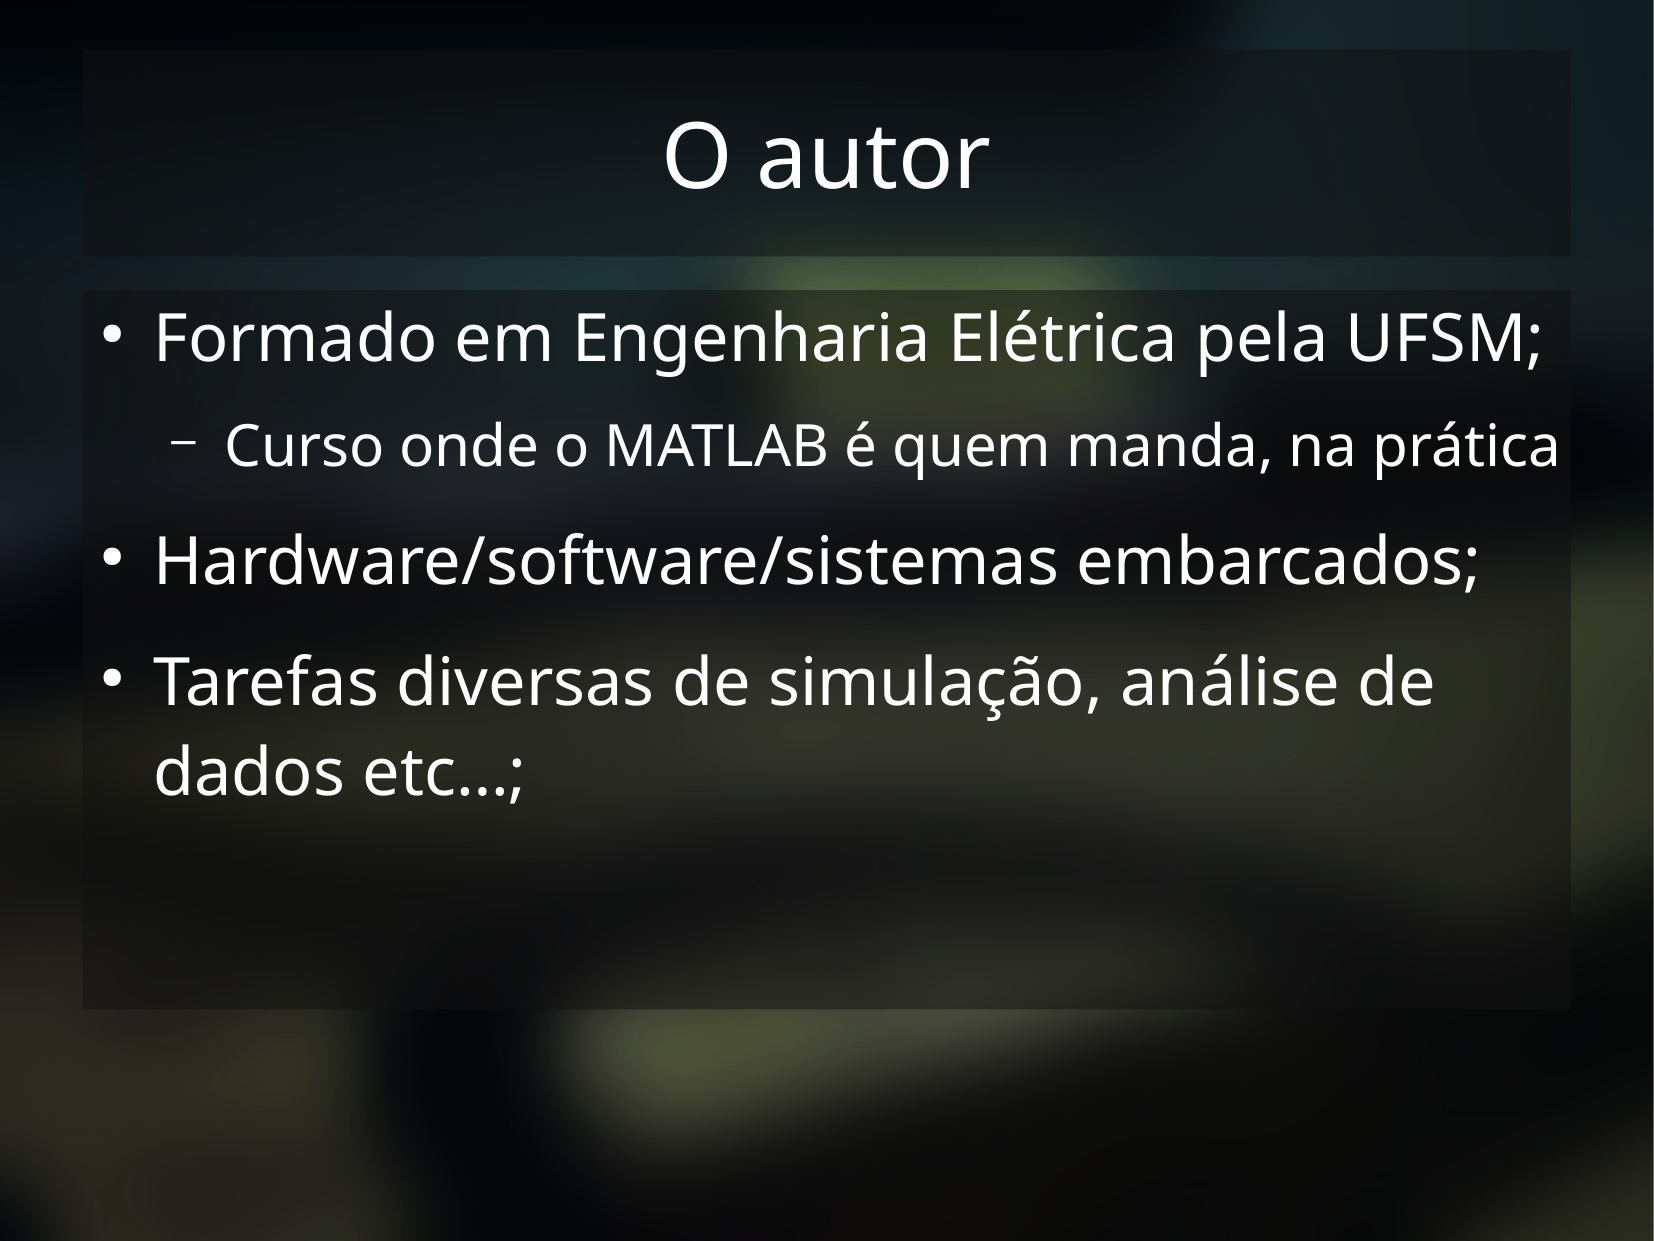

# O autor
Formado em Engenharia Elétrica pela UFSM;
Curso onde o MATLAB é quem manda, na prática
Hardware/software/sistemas embarcados;
Tarefas diversas de simulação, análise de dados etc…;